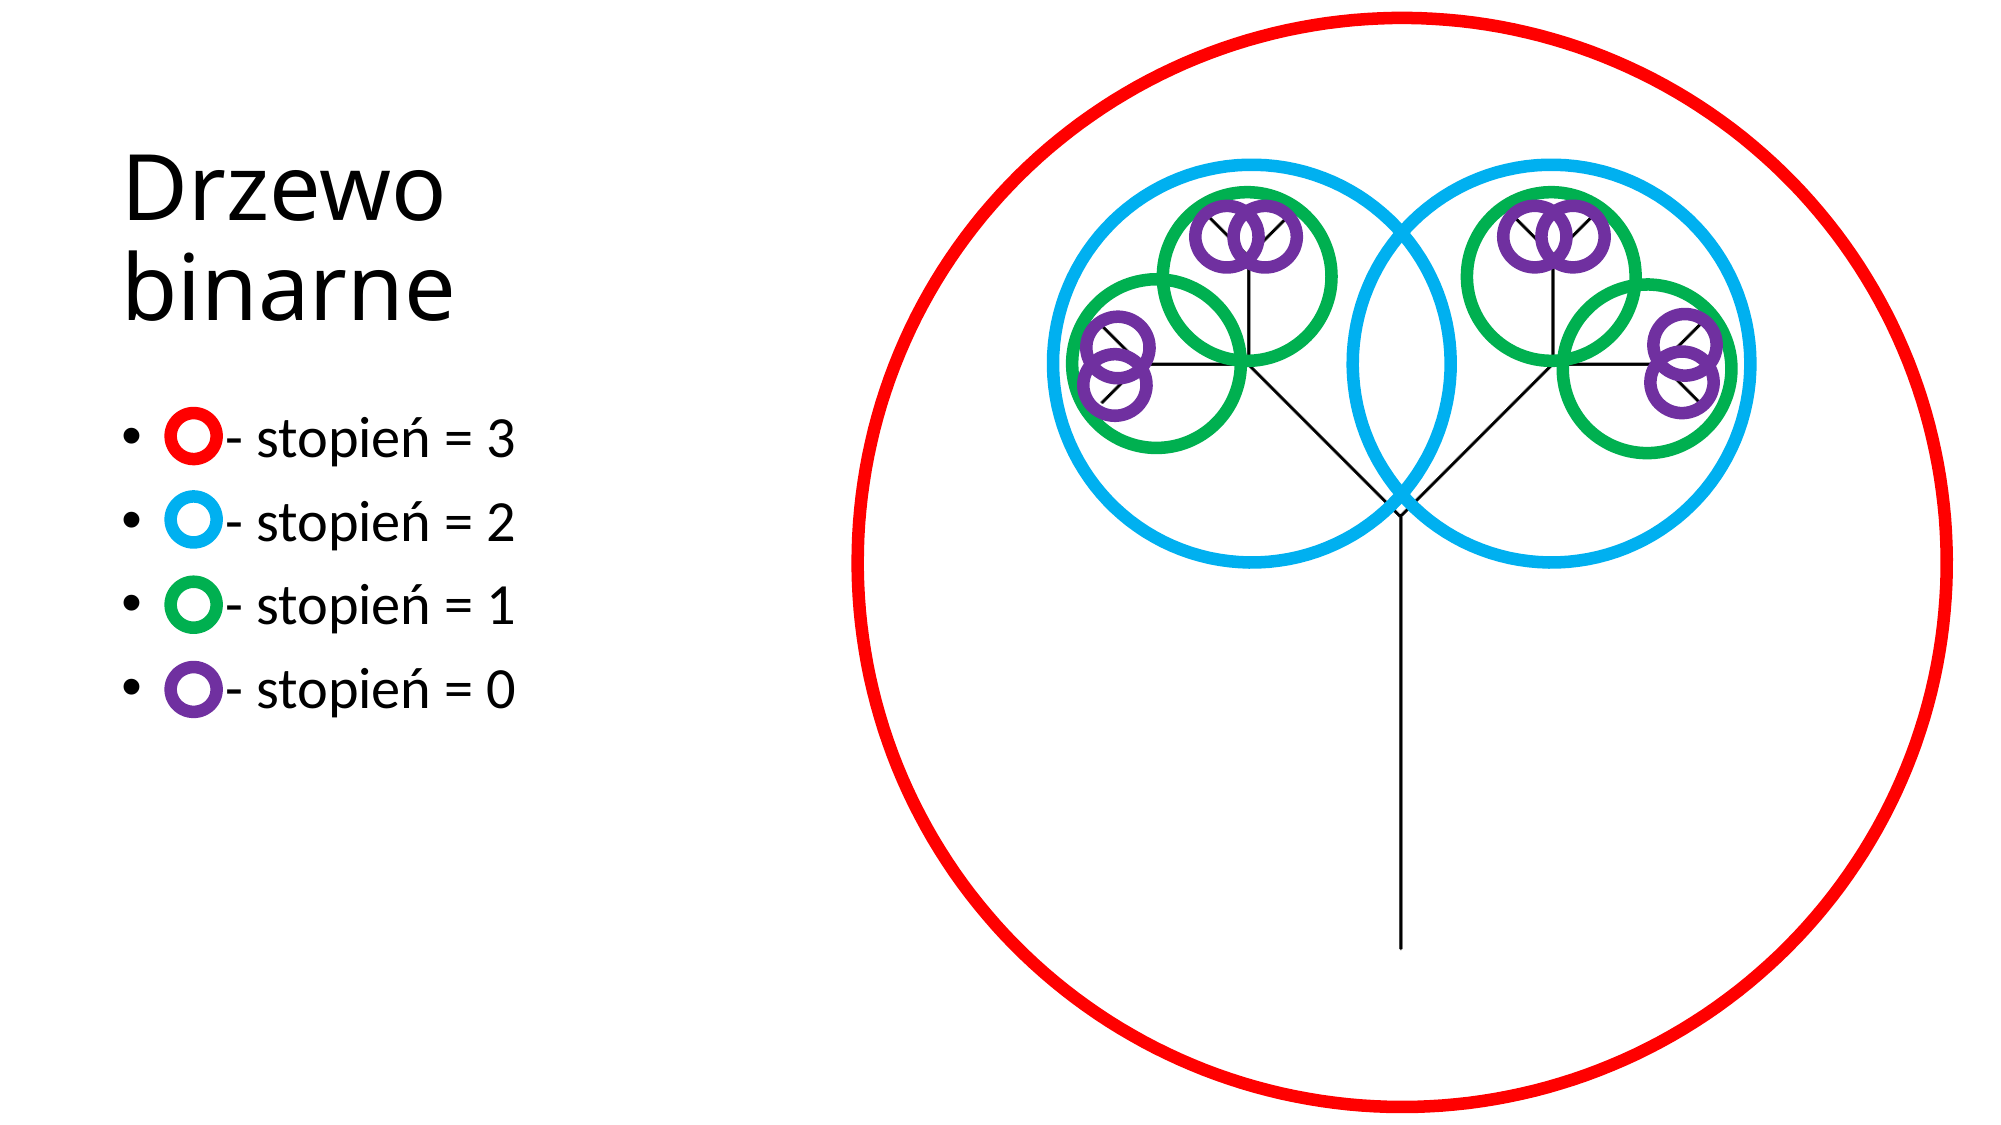

# Drzewo binarne
 - stopień = 3
 - stopień = 2
 - stopień = 1
 - stopień = 0